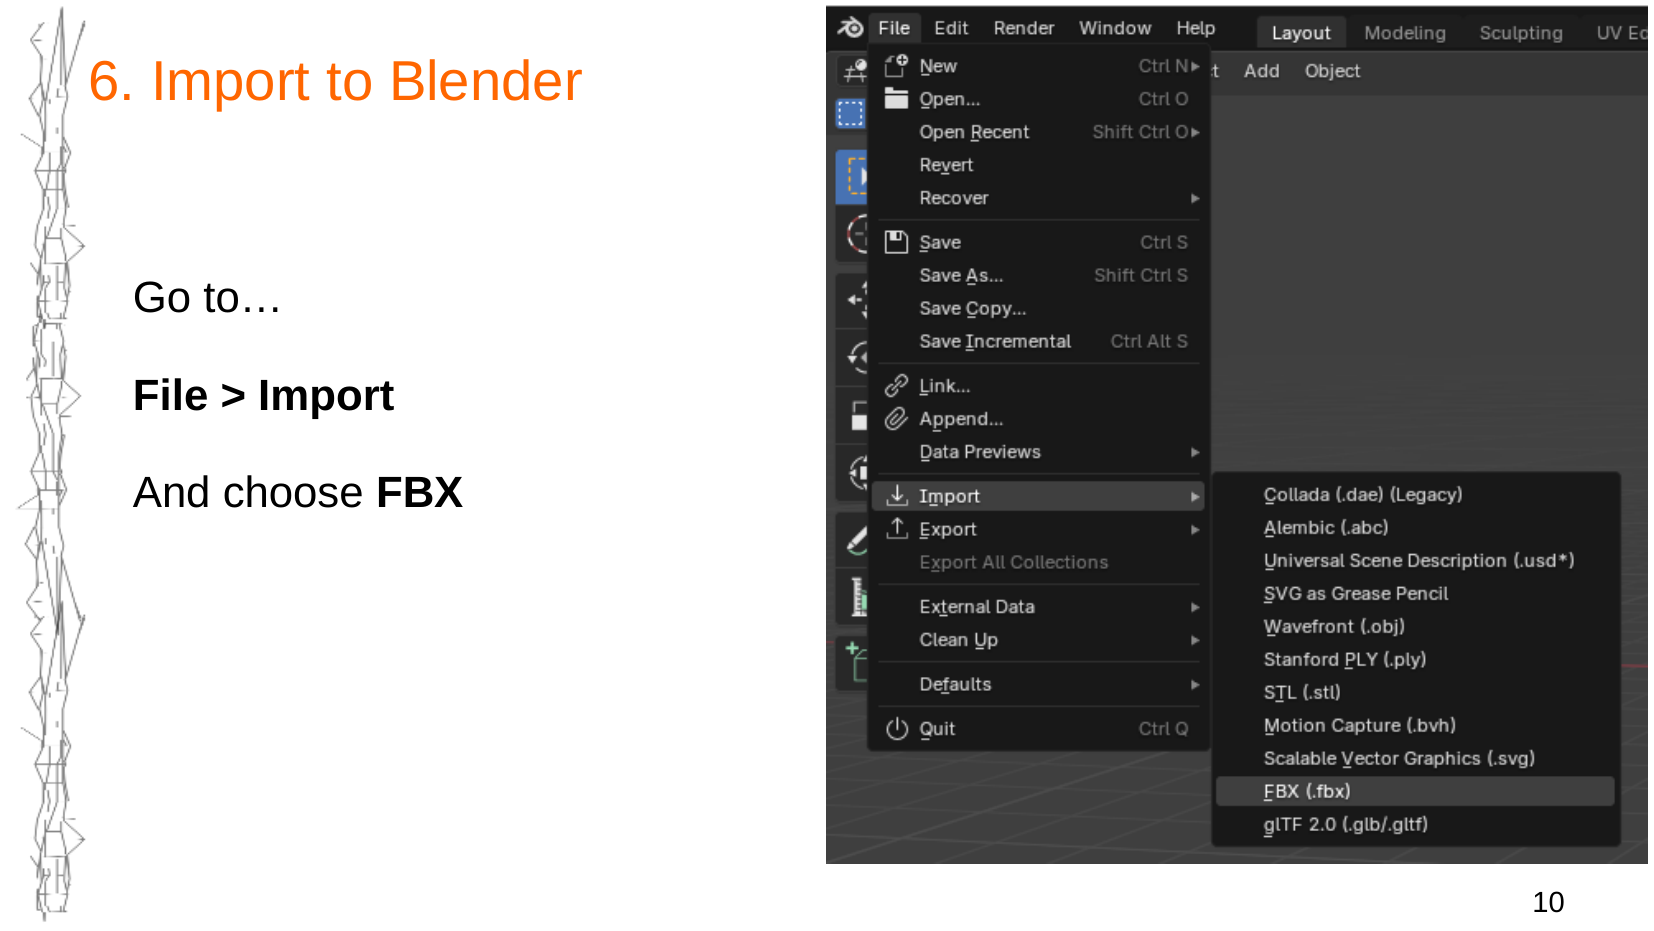

# 6. Import to Blender
Go to…
File > Import
And choose FBX
10